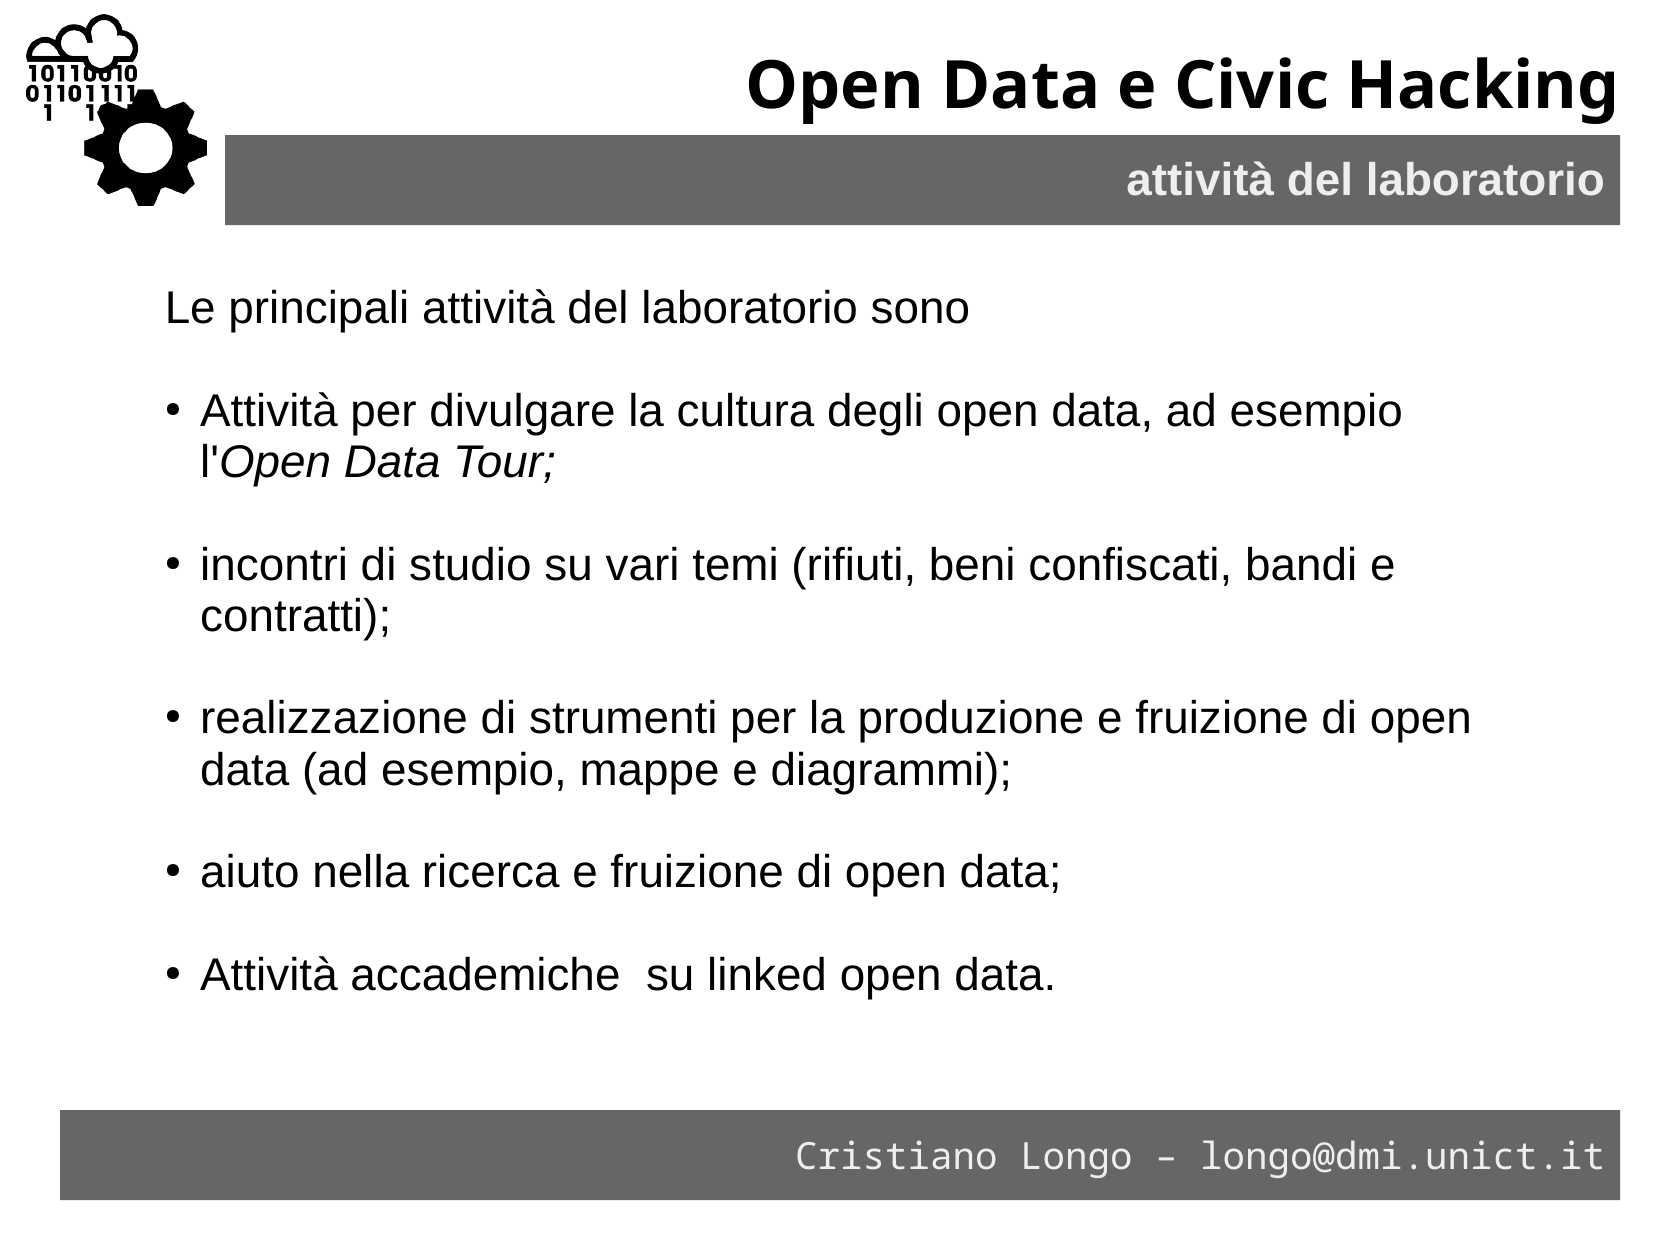

Open Data e Civic Hacking
attività del laboratorio
Le principali attività del laboratorio sono
Attività per divulgare la cultura degli open data, ad esempio l'Open Data Tour;
incontri di studio su vari temi (rifiuti, beni confiscati, bandi e contratti);
realizzazione di strumenti per la produzione e fruizione di open data (ad esempio, mappe e diagrammi);
aiuto nella ricerca e fruizione di open data;
Attività accademiche su linked open data.
Cristiano Longo – longo@dmi.unict.it